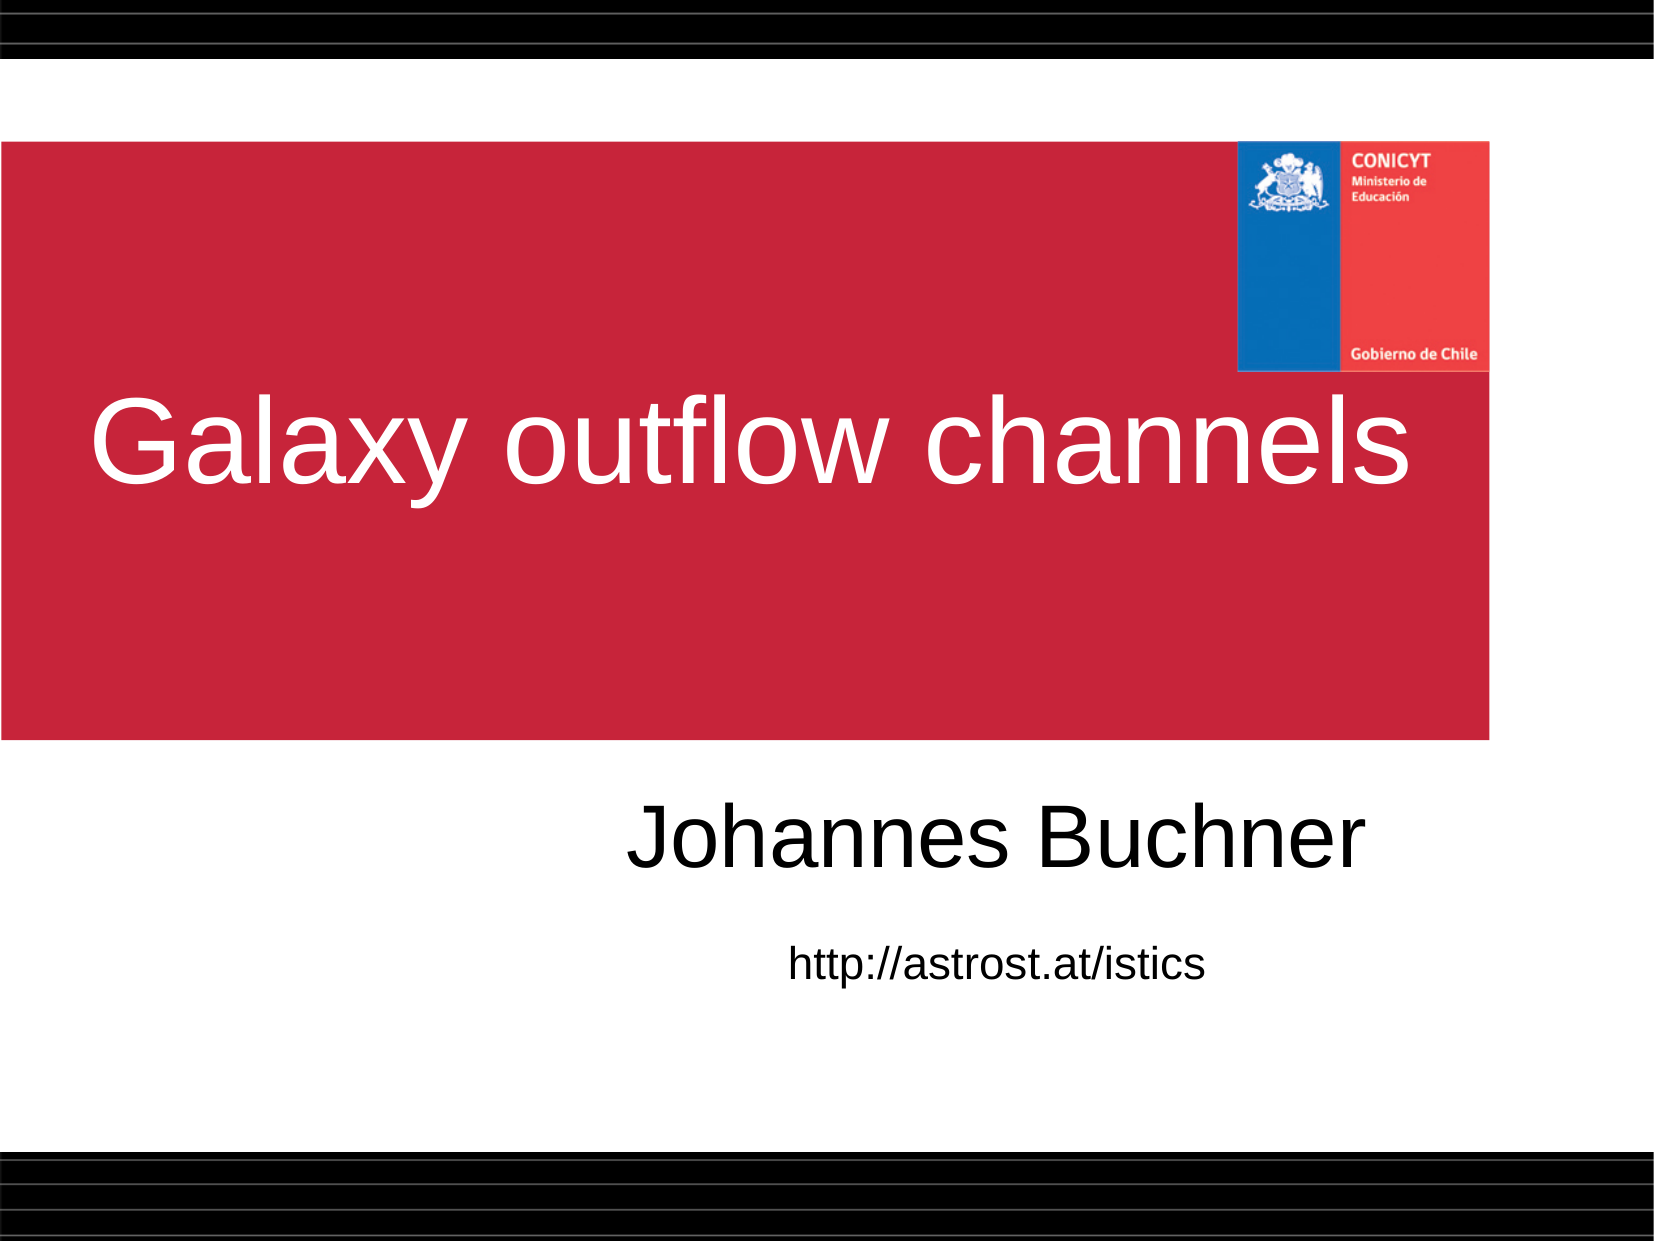

# Galaxy outflow channels
Johannes Buchner
http://astrost.at/istics